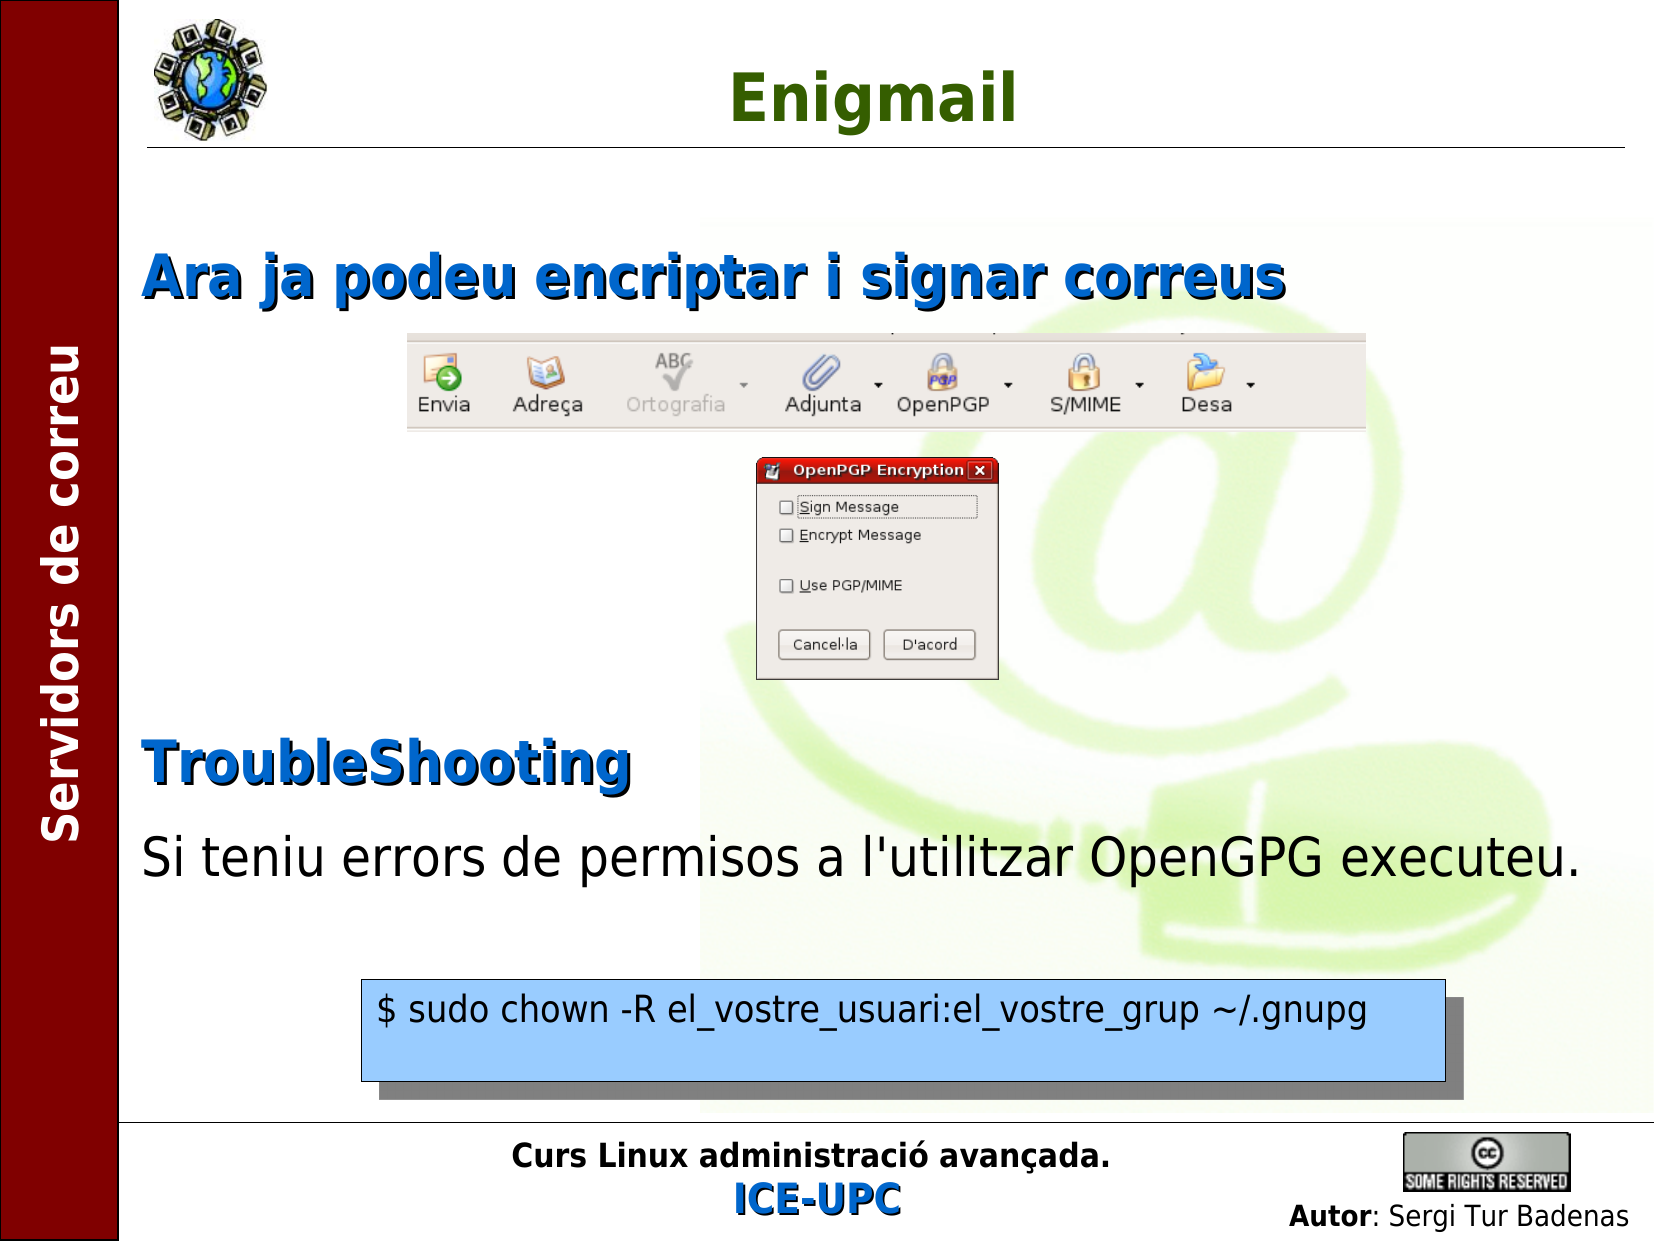

# Enigmail
Ara ja podeu encriptar i signar correus
TroubleShooting
Si teniu errors de permisos a l'utilitzar OpenGPG executeu.
$ sudo chown -R el_vostre_usuari:el_vostre_grup ~/.gnupg